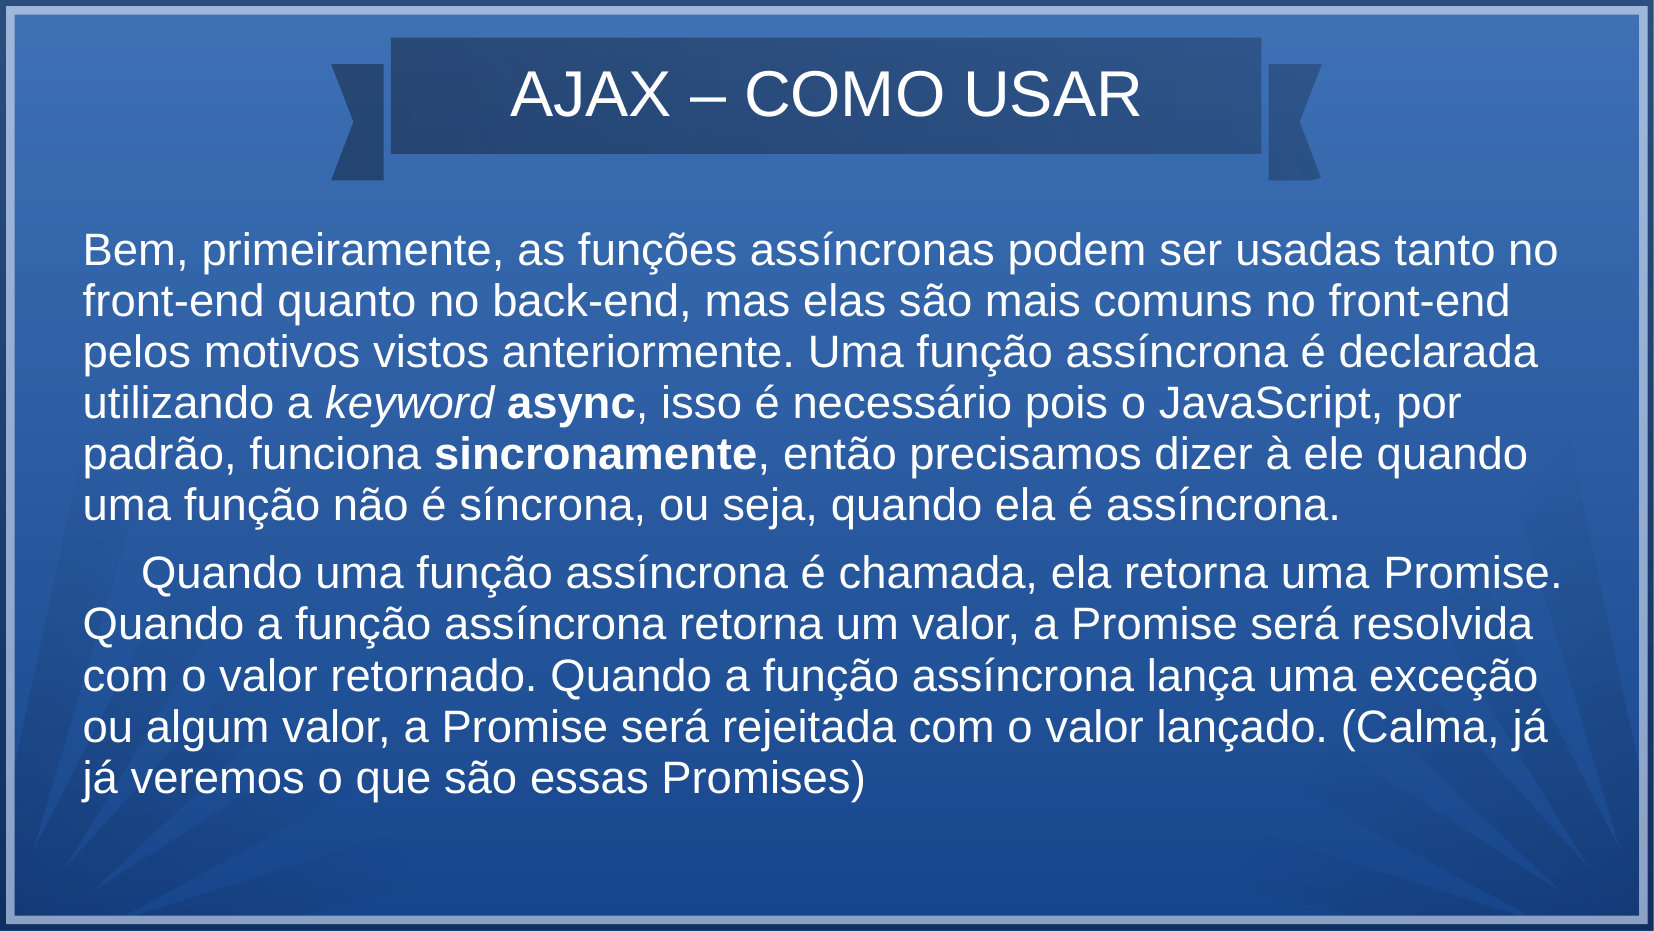

# AJAX – COMO USAR
Bem, primeiramente, as funções assíncronas podem ser usadas tanto no front-end quanto no back-end, mas elas são mais comuns no front-end pelos motivos vistos anteriormente. Uma função assíncrona é declarada utilizando a keyword async, isso é necessário pois o JavaScript, por padrão, funciona sincronamente, então precisamos dizer à ele quando uma função não é síncrona, ou seja, quando ela é assíncrona.
Quando uma função assíncrona é chamada, ela retorna uma Promise. Quando a função assíncrona retorna um valor, a Promise será resolvida com o valor retornado. Quando a função assíncrona lança uma exceção ou algum valor, a Promise será rejeitada com o valor lançado. (Calma, já já veremos o que são essas Promises)